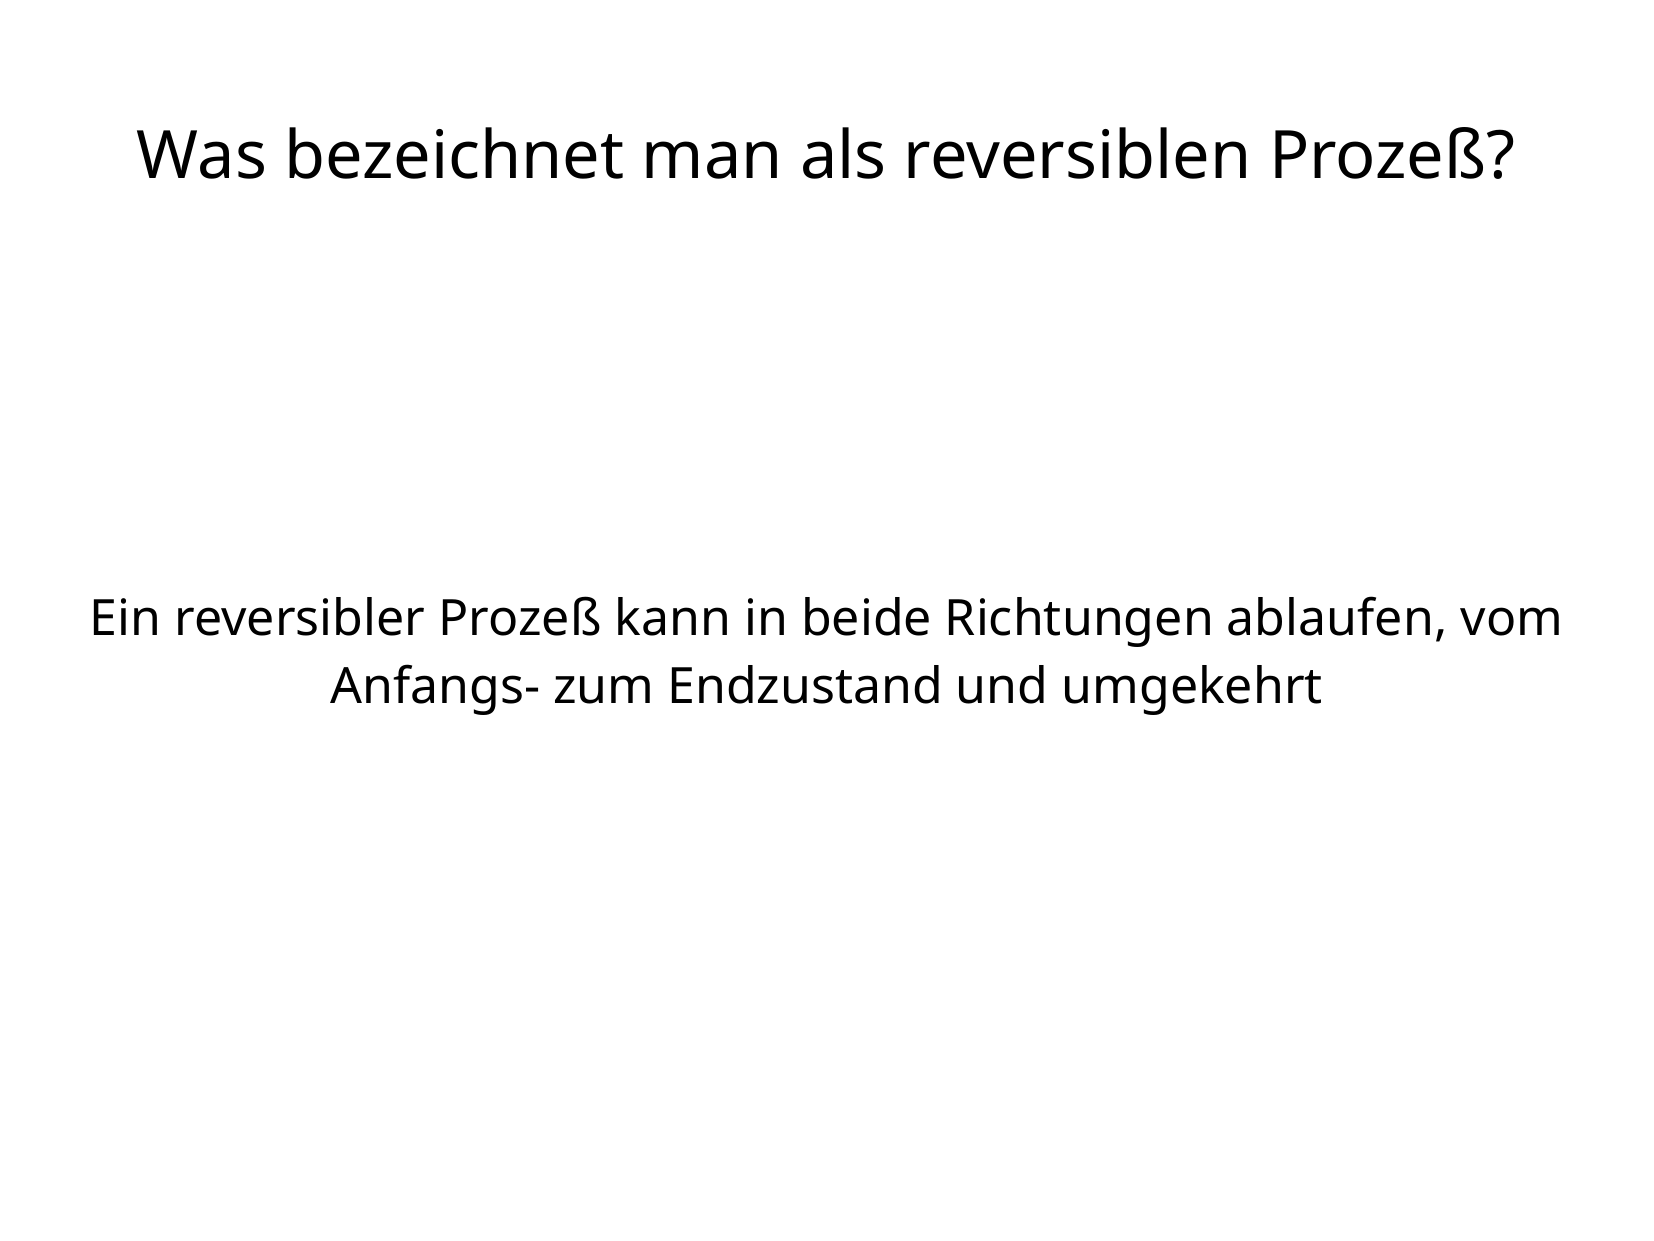

# Was bezeichnet man als reversiblen Prozeß?
Ein reversibler Prozeß kann in beide Richtungen ablaufen, vom Anfangs- zum Endzustand und umgekehrt